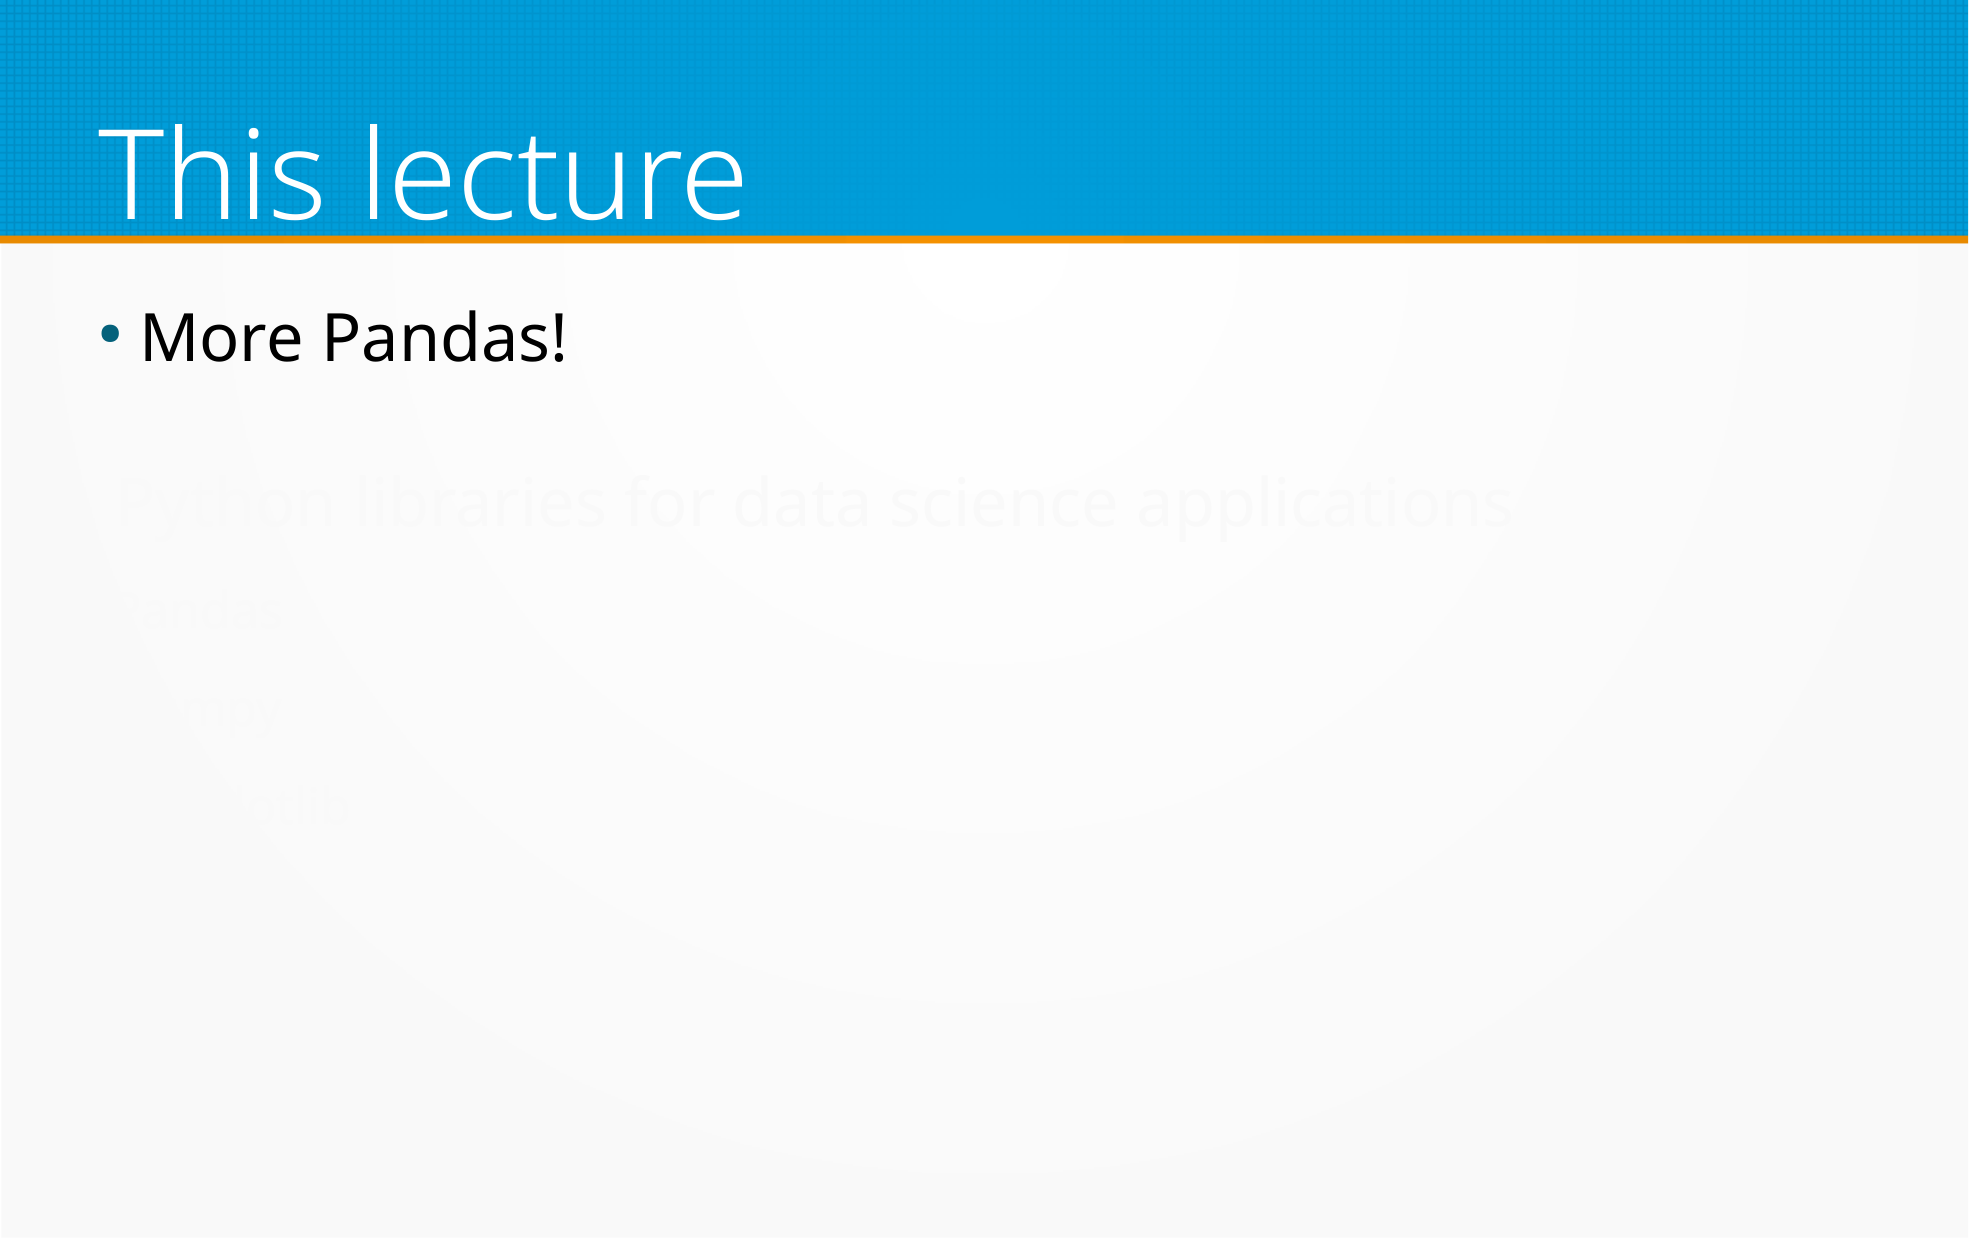

# This lecture
 More Pandas!
 Python libraries for data science applications
 Pandas
 Numpy
 Matplotlib